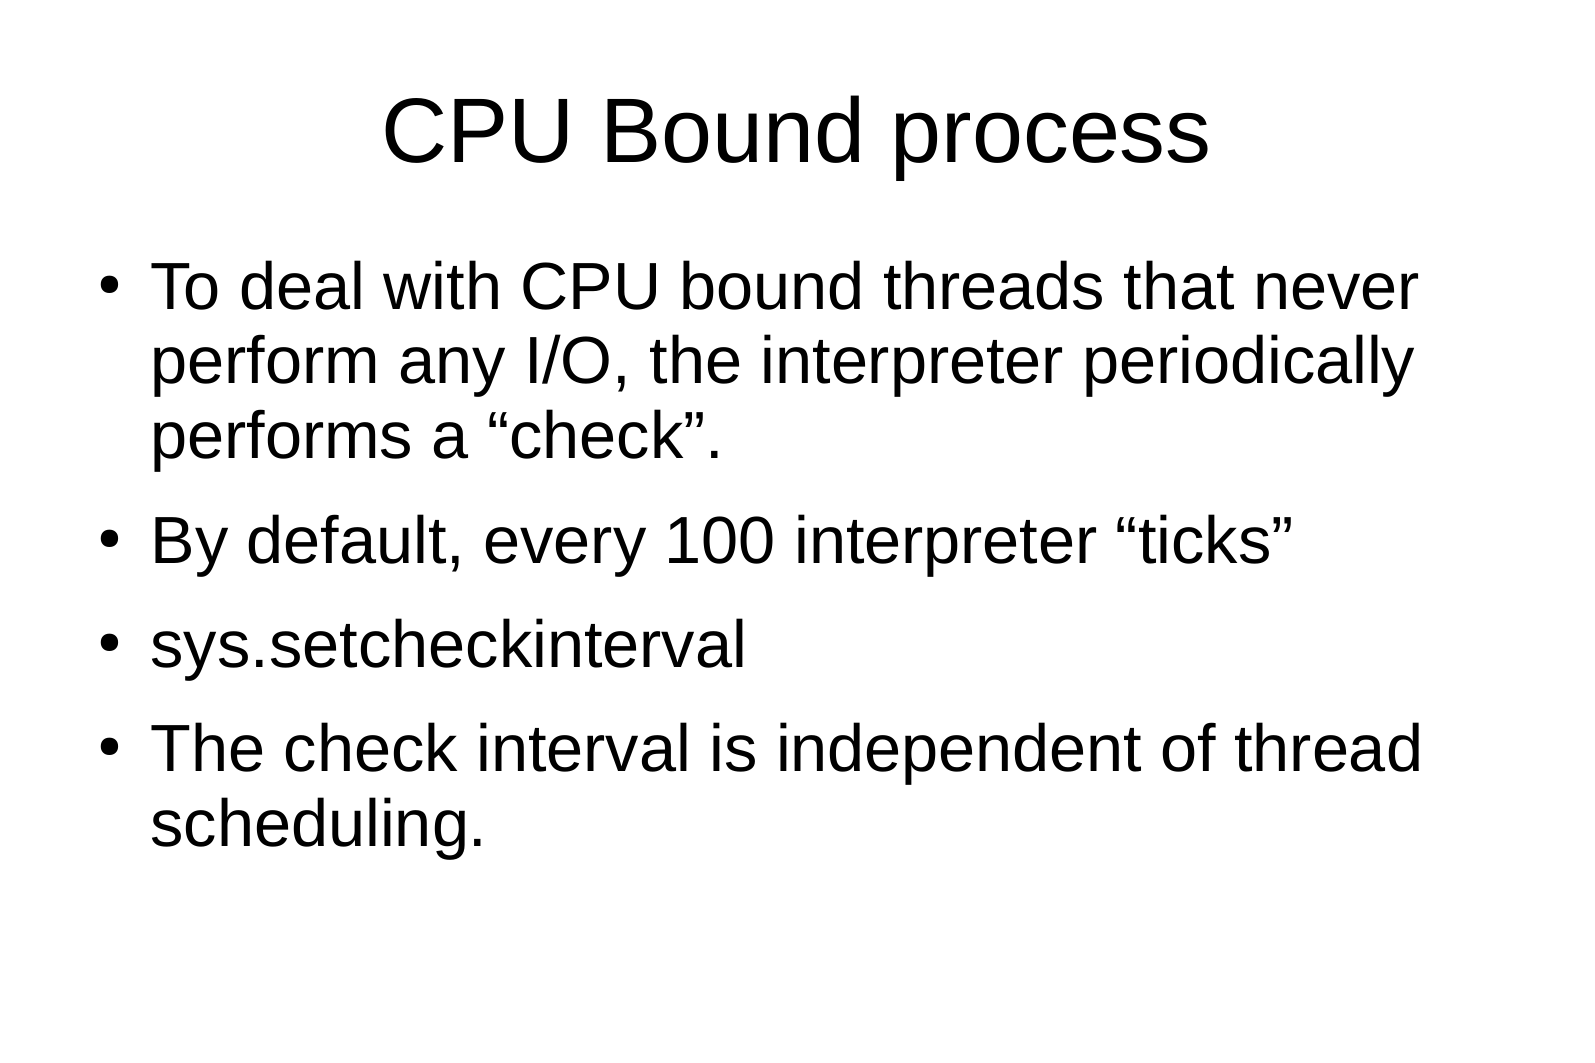

# CPU Bound process
To deal with CPU bound threads that never perform any I/O, the interpreter periodically performs a “check”.
By default, every 100 interpreter “ticks”
sys.setcheckinterval
The check interval is independent of thread scheduling.